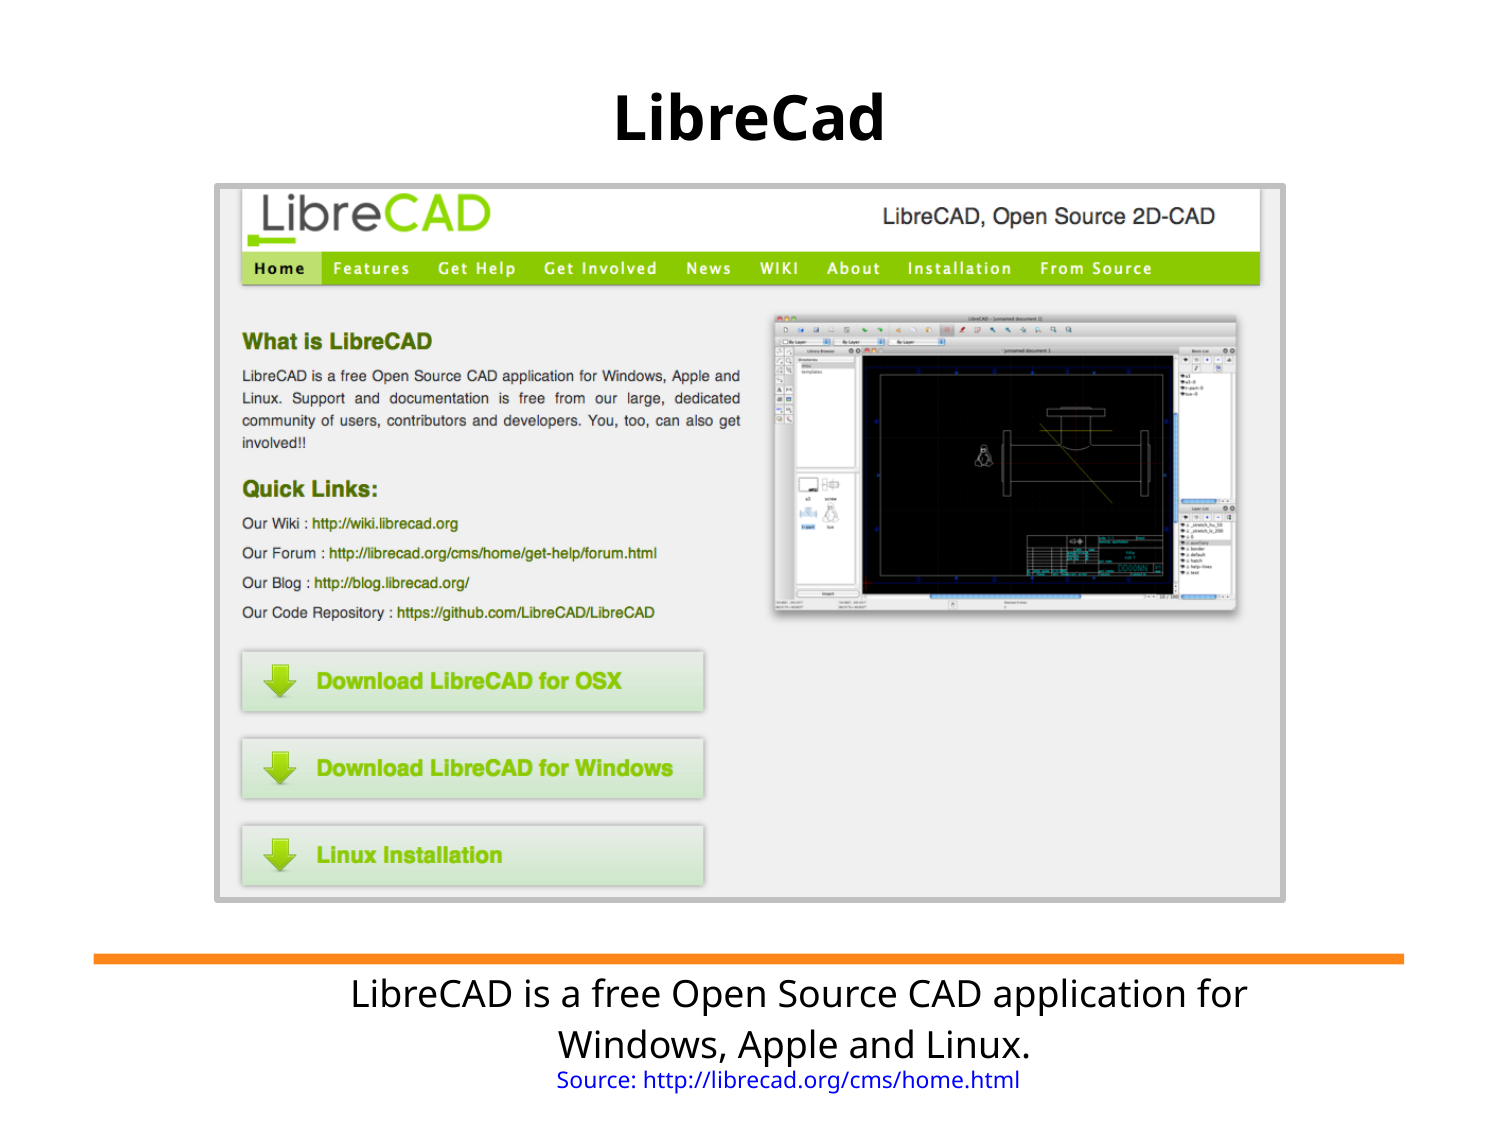

# LibreCad
LibreCAD is a free Open Source CAD application for Windows, Apple and Linux.
Source: http://librecad.org/cms/home.html